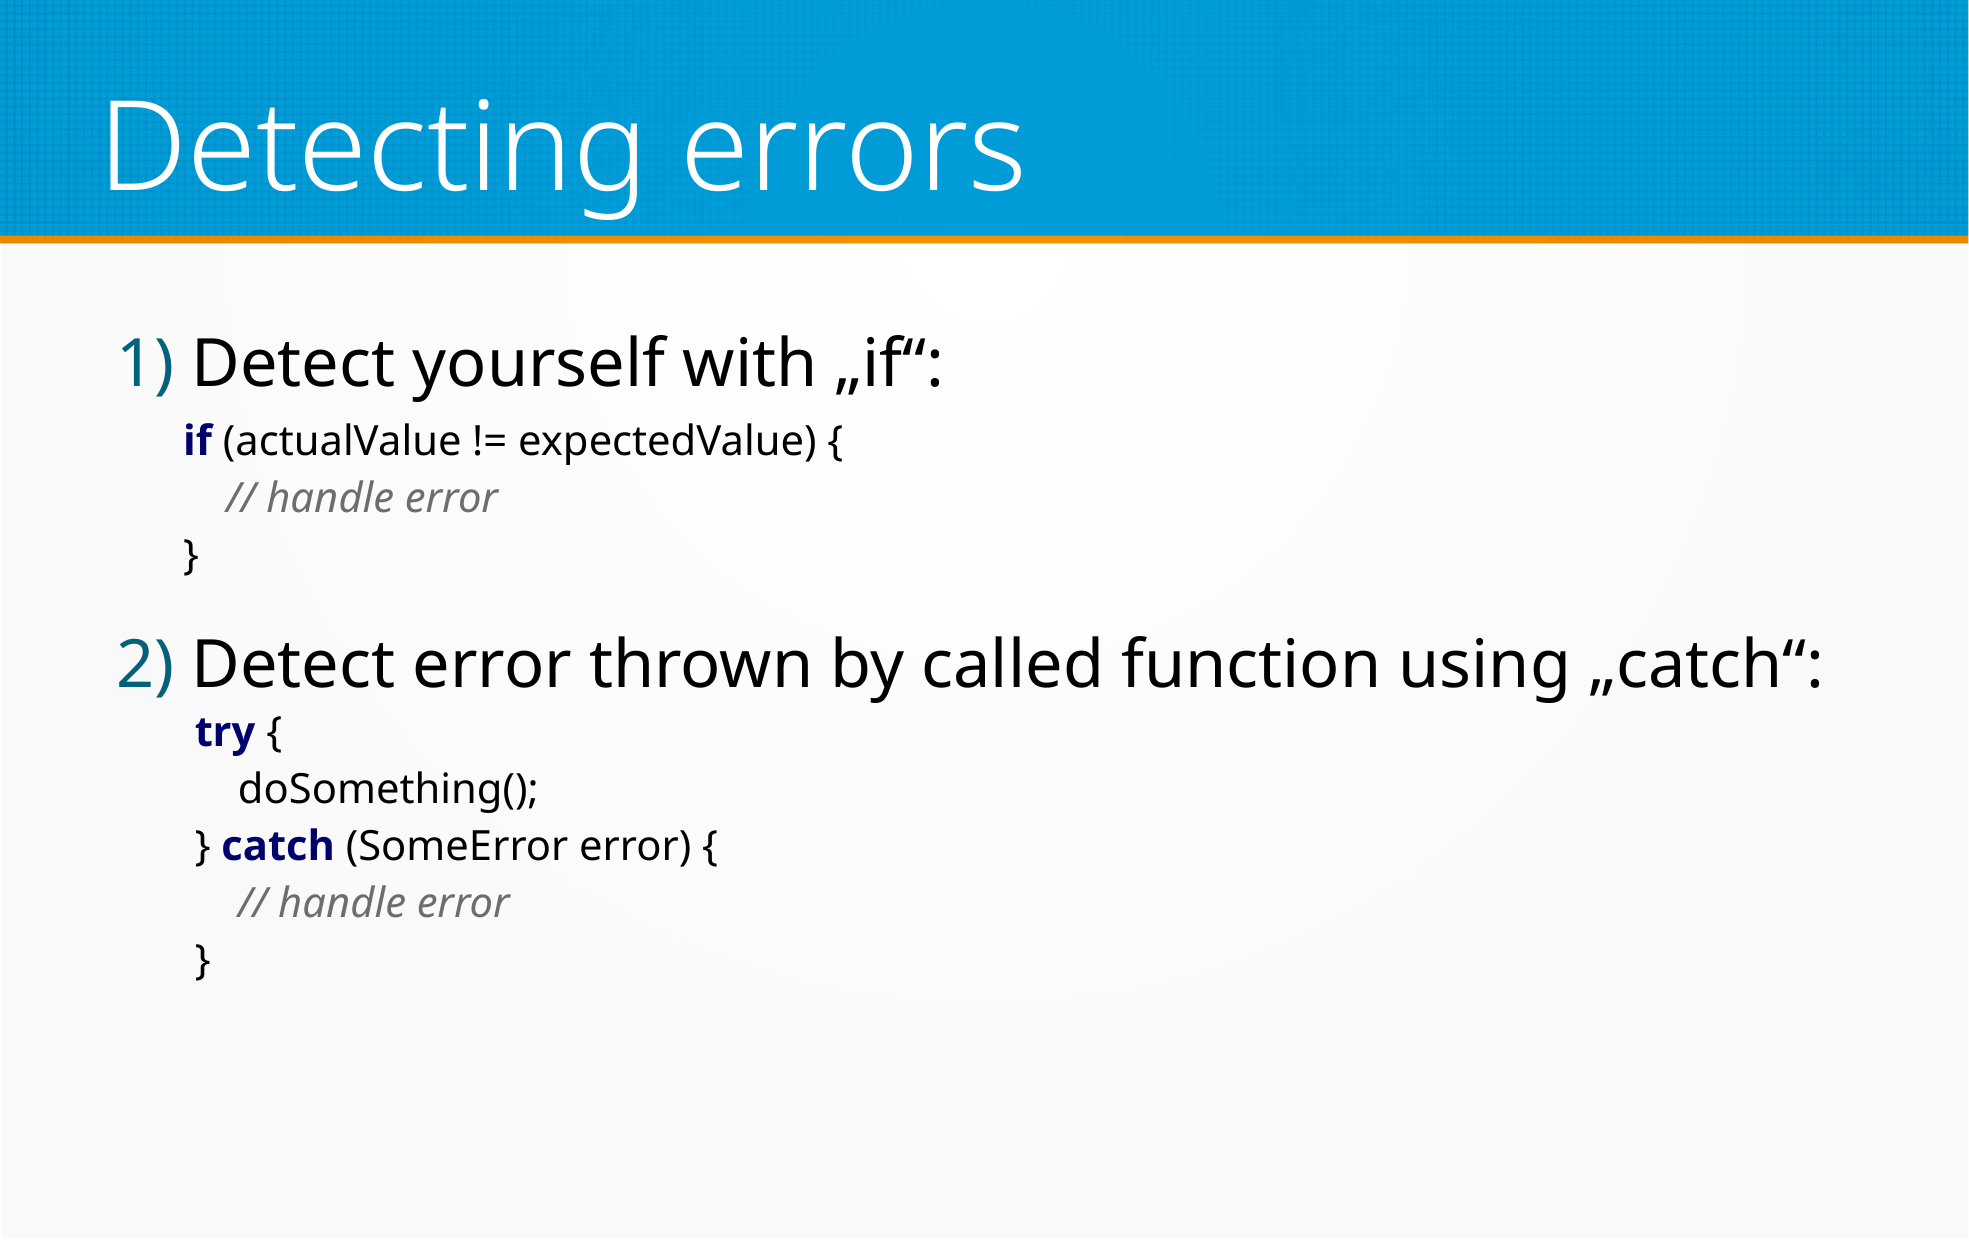

# Detecting errors
 Detect yourself with „if“:
 Detect error thrown by called function using „catch“:
if (actualValue != expectedValue) {
 // handle error
}
try {
 doSomething();
} catch (SomeError error) {
 // handle error
}